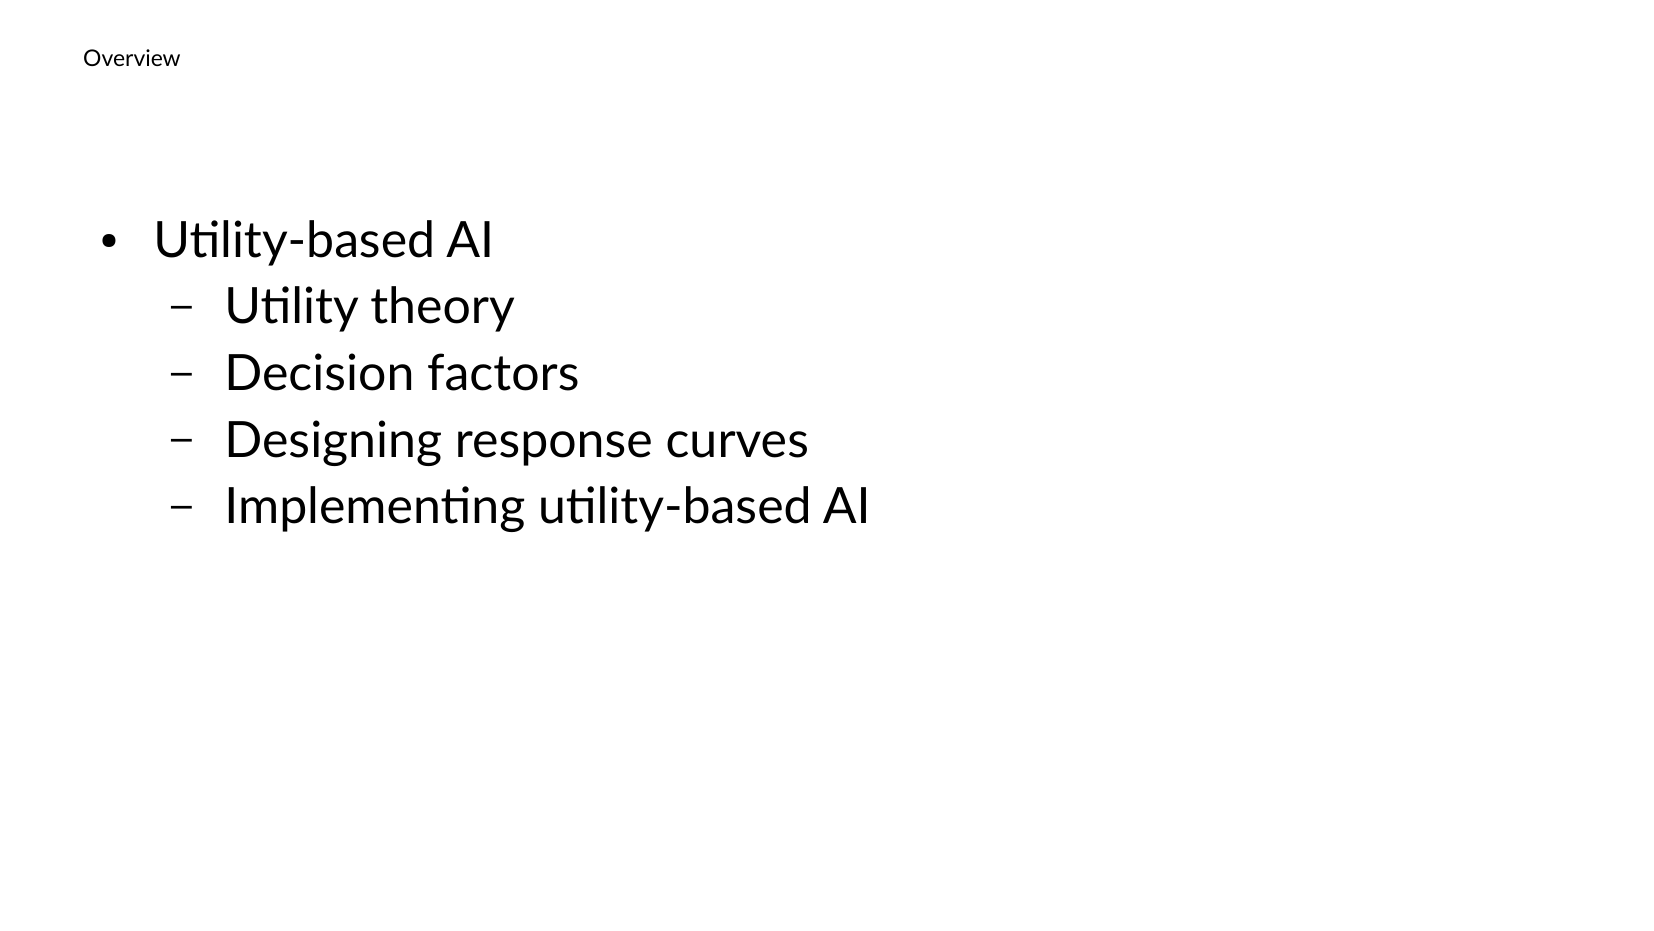

# Overview
Utility-based AI
Utility theory
Decision factors
Designing response curves
Implementing utility-based AI